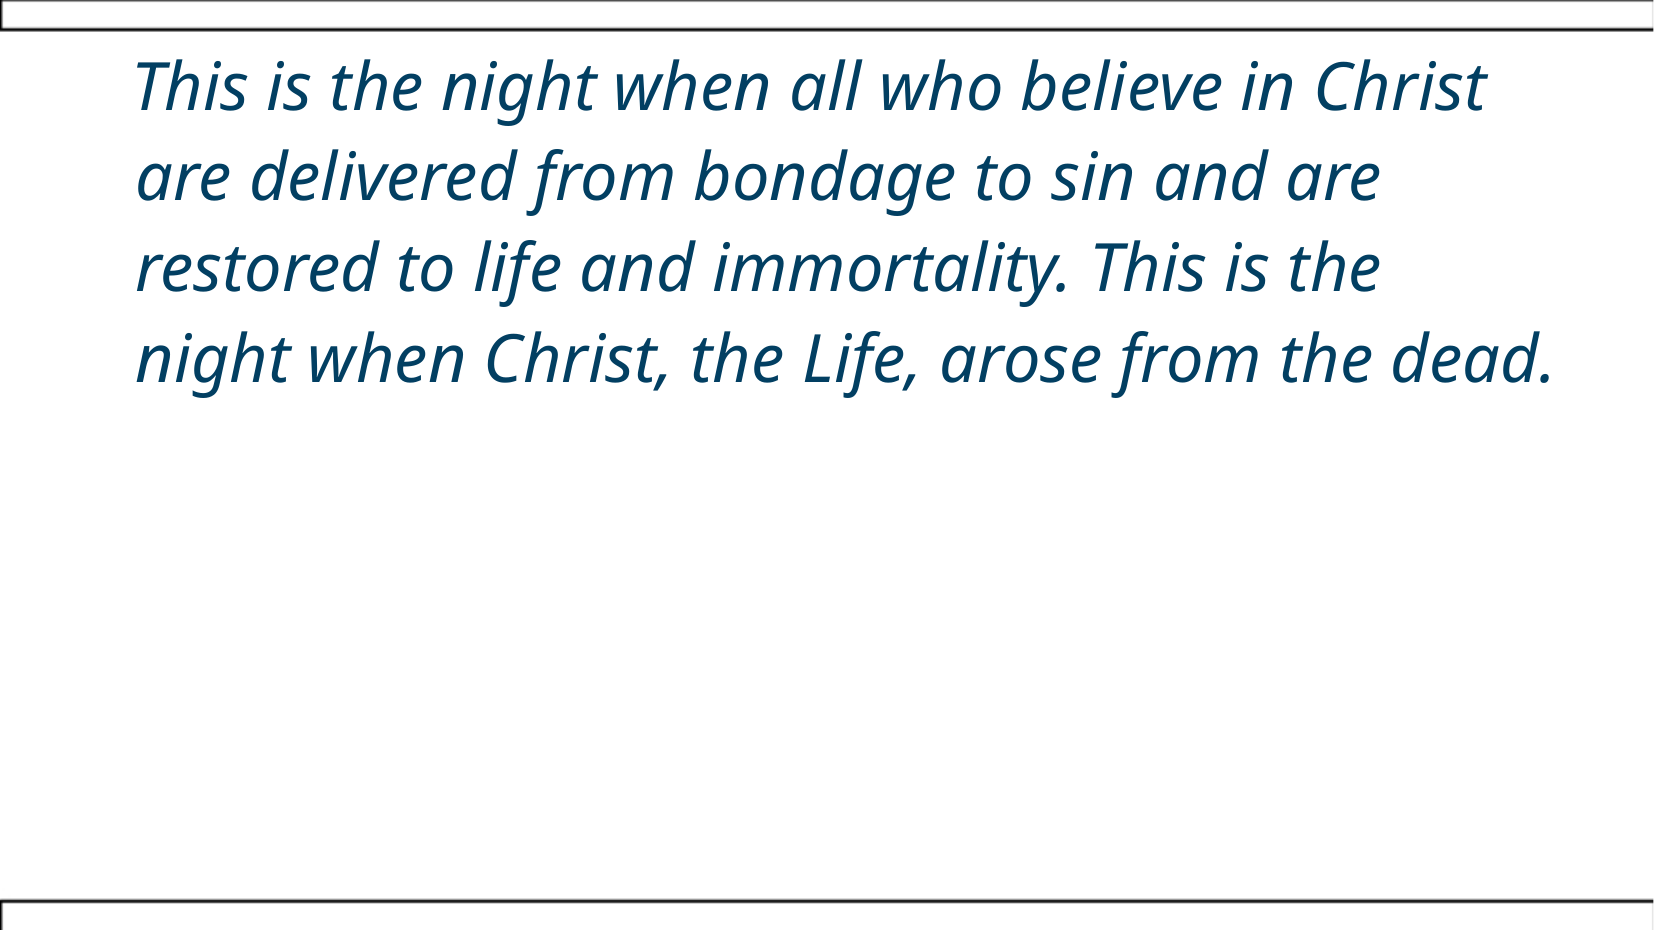

This is the night when all who believe in Christ
 are delivered from bondage to sin and are
 restored to life and immortality. This is the
 night when Christ, the Life, arose from the dead.